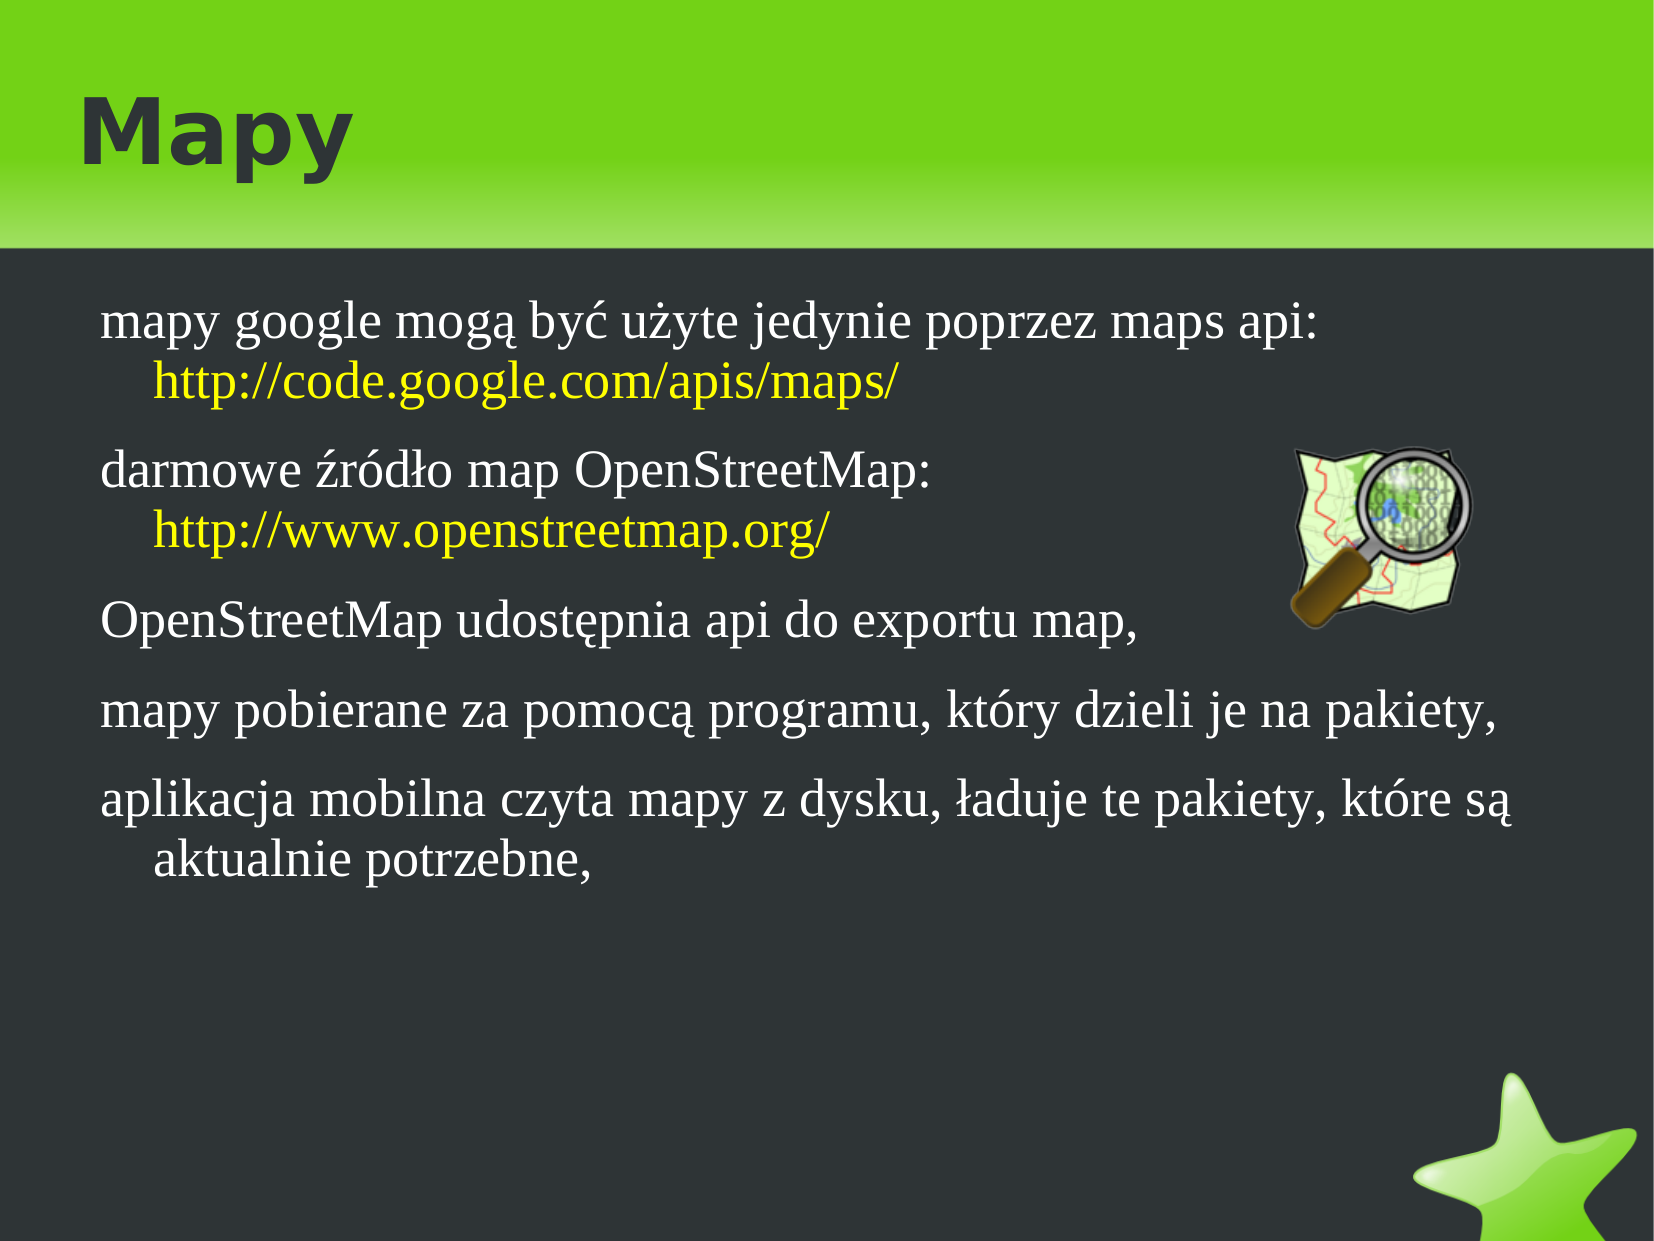

# Mapy
mapy google mogą być użyte jedynie poprzez maps api: http://code.google.com/apis/maps/
darmowe źródło map OpenStreetMap: http://www.openstreetmap.org/
OpenStreetMap udostępnia api do exportu map,
mapy pobierane za pomocą programu, który dzieli je na pakiety,
aplikacja mobilna czyta mapy z dysku, ładuje te pakiety, które są aktualnie potrzebne,